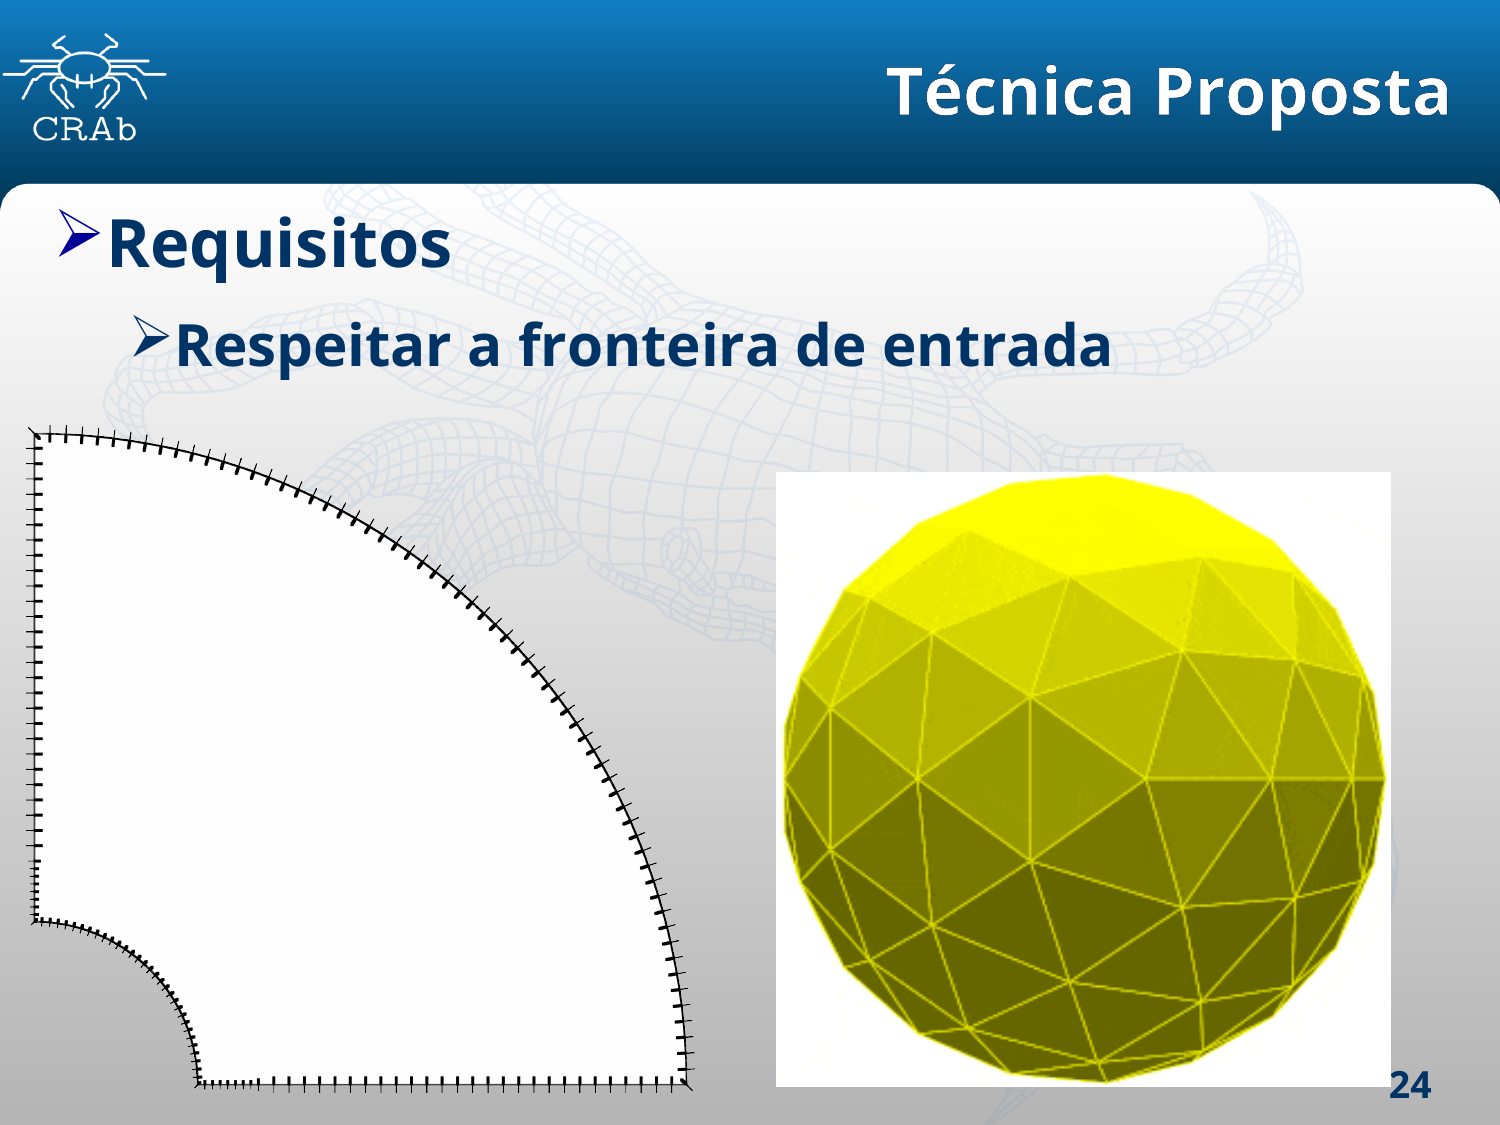

# Técnica Proposta
Requisitos
Respeitar a fronteira de entrada